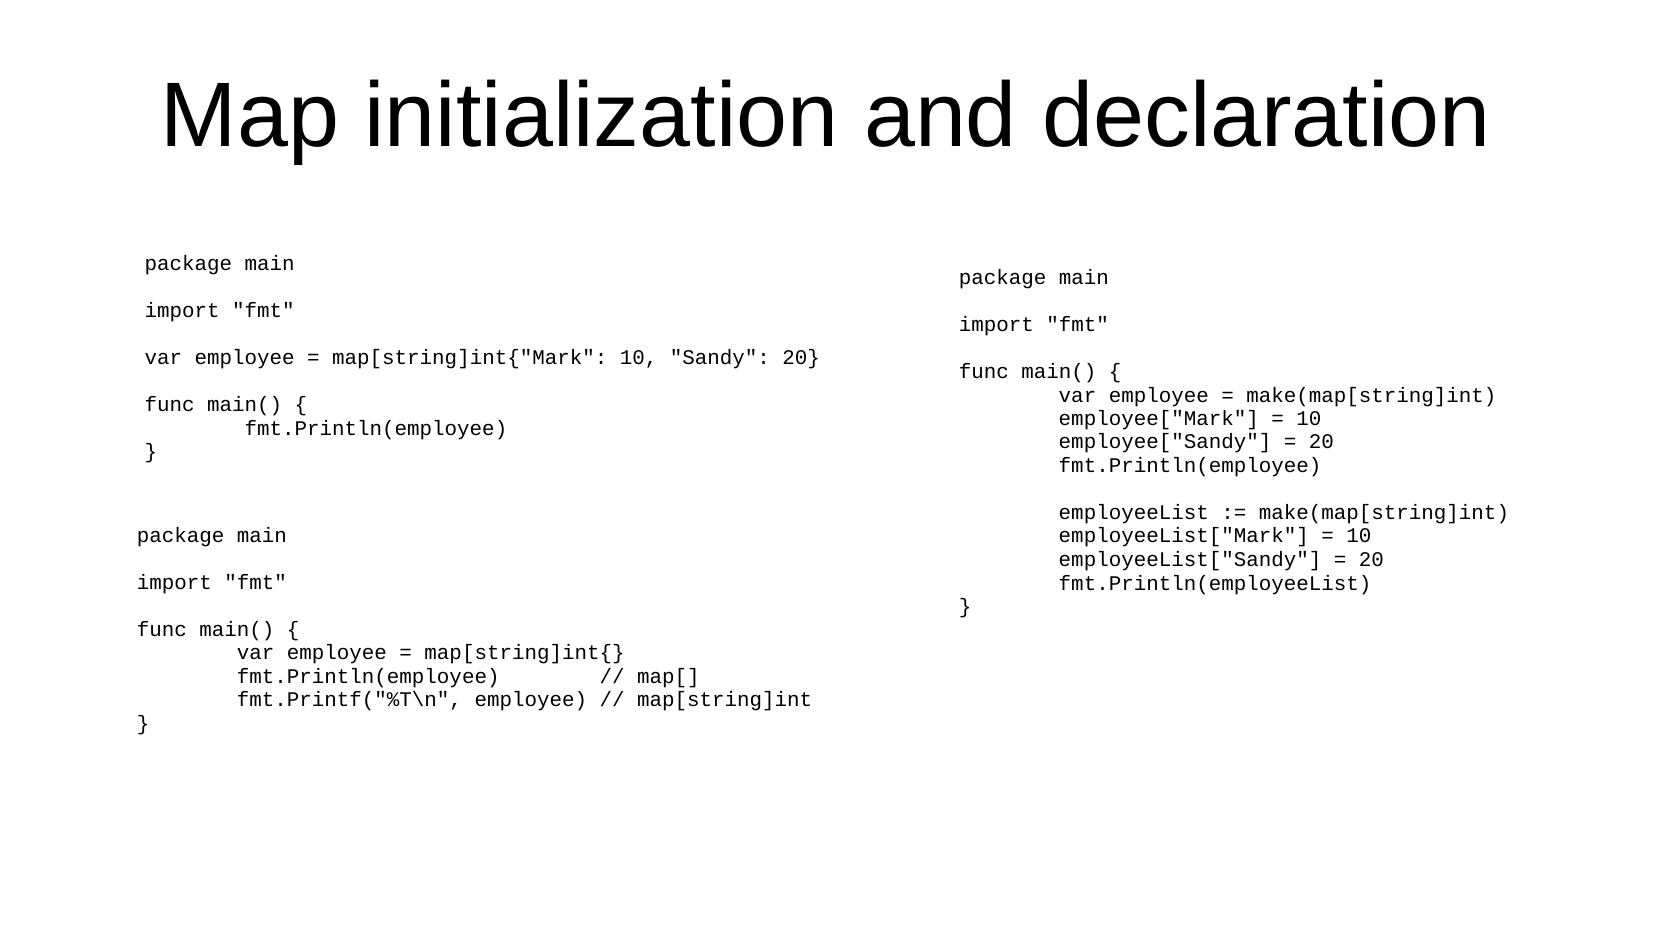

# Map initialization and declaration
package main
import "fmt"
var employee = map[string]int{"Mark": 10, "Sandy": 20}
func main() {
 fmt.Println(employee)
}
package main
import "fmt"
func main() {
 var employee = make(map[string]int)
 employee["Mark"] = 10
 employee["Sandy"] = 20
 fmt.Println(employee)
 employeeList := make(map[string]int)
 employeeList["Mark"] = 10
 employeeList["Sandy"] = 20
 fmt.Println(employeeList)
}
package main
import "fmt"
func main() {
 var employee = map[string]int{}
 fmt.Println(employee) // map[]
 fmt.Printf("%T\n", employee) // map[string]int
}